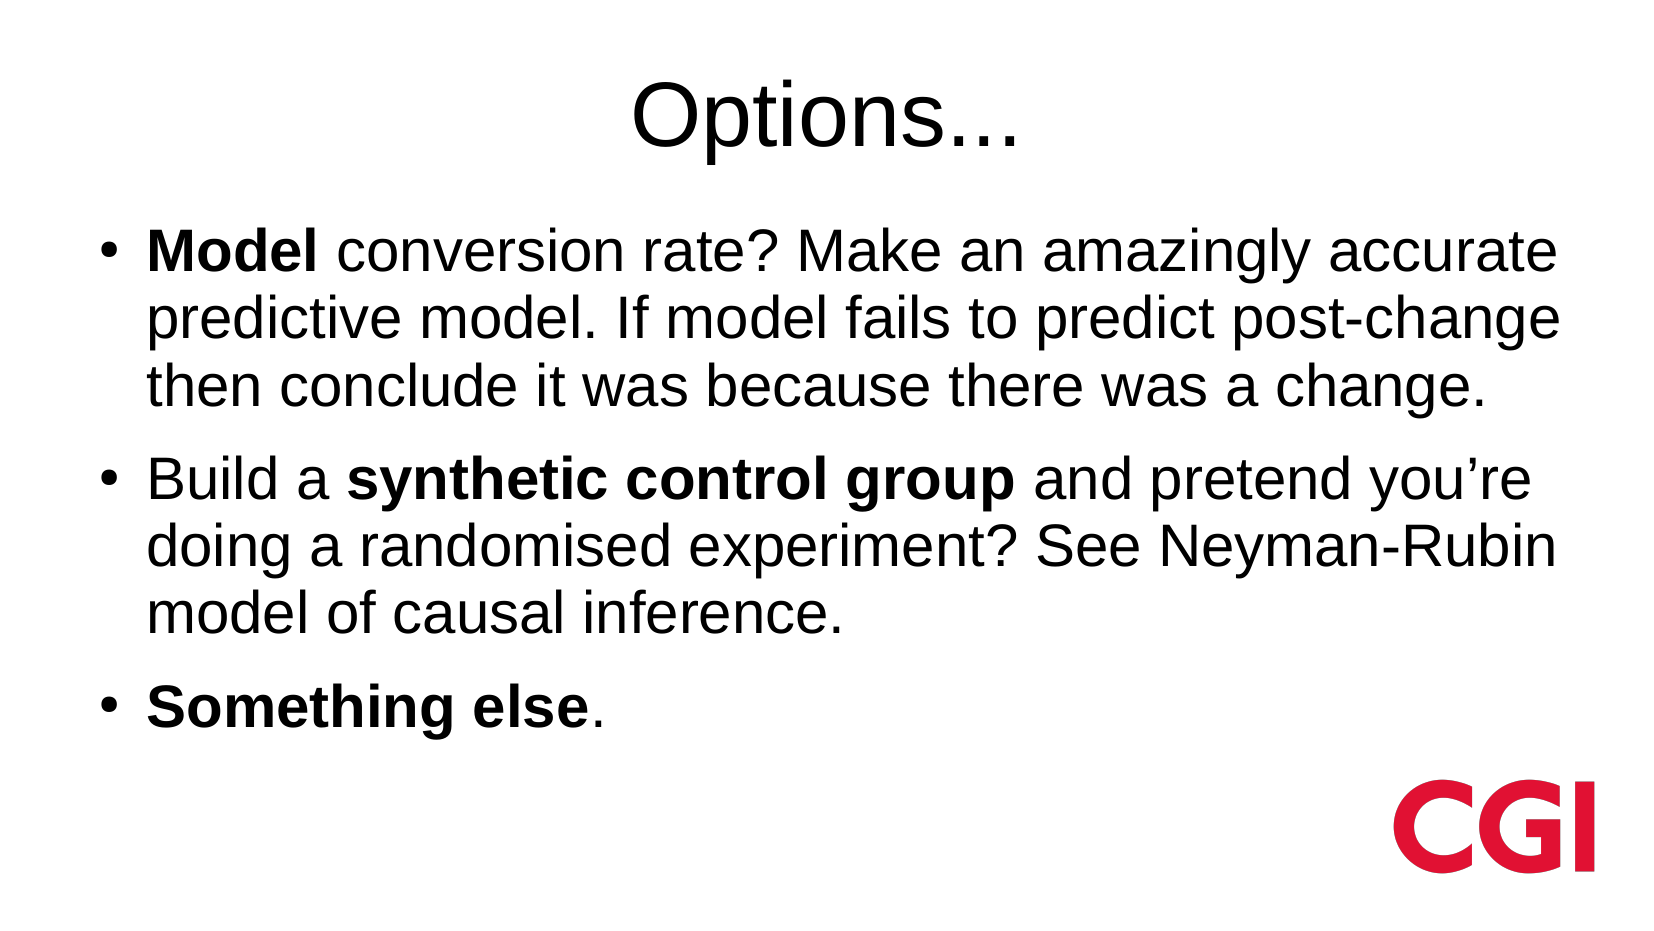

# Options...
Model conversion rate? Make an amazingly accurate predictive model. If model fails to predict post-change then conclude it was because there was a change.
Build a synthetic control group and pretend you’re doing a randomised experiment? See Neyman-Rubin model of causal inference.
Something else.